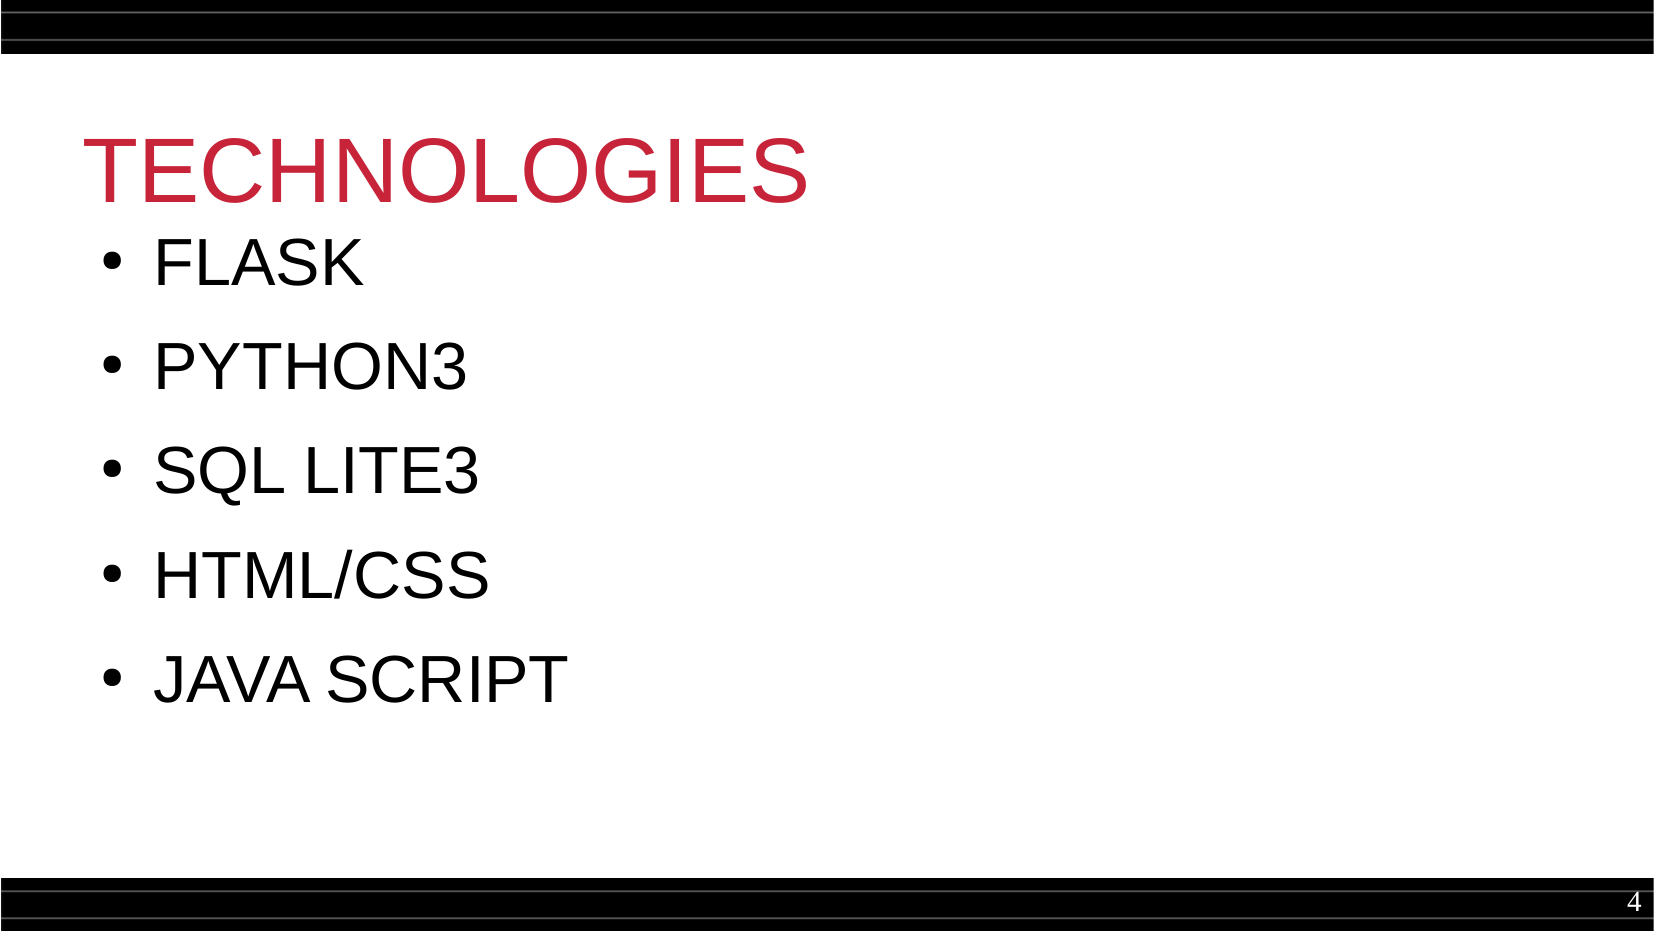

# TECHNOLOGIES
FLASK
PYTHON3
SQL LITE3
HTML/CSS
JAVA SCRIPT